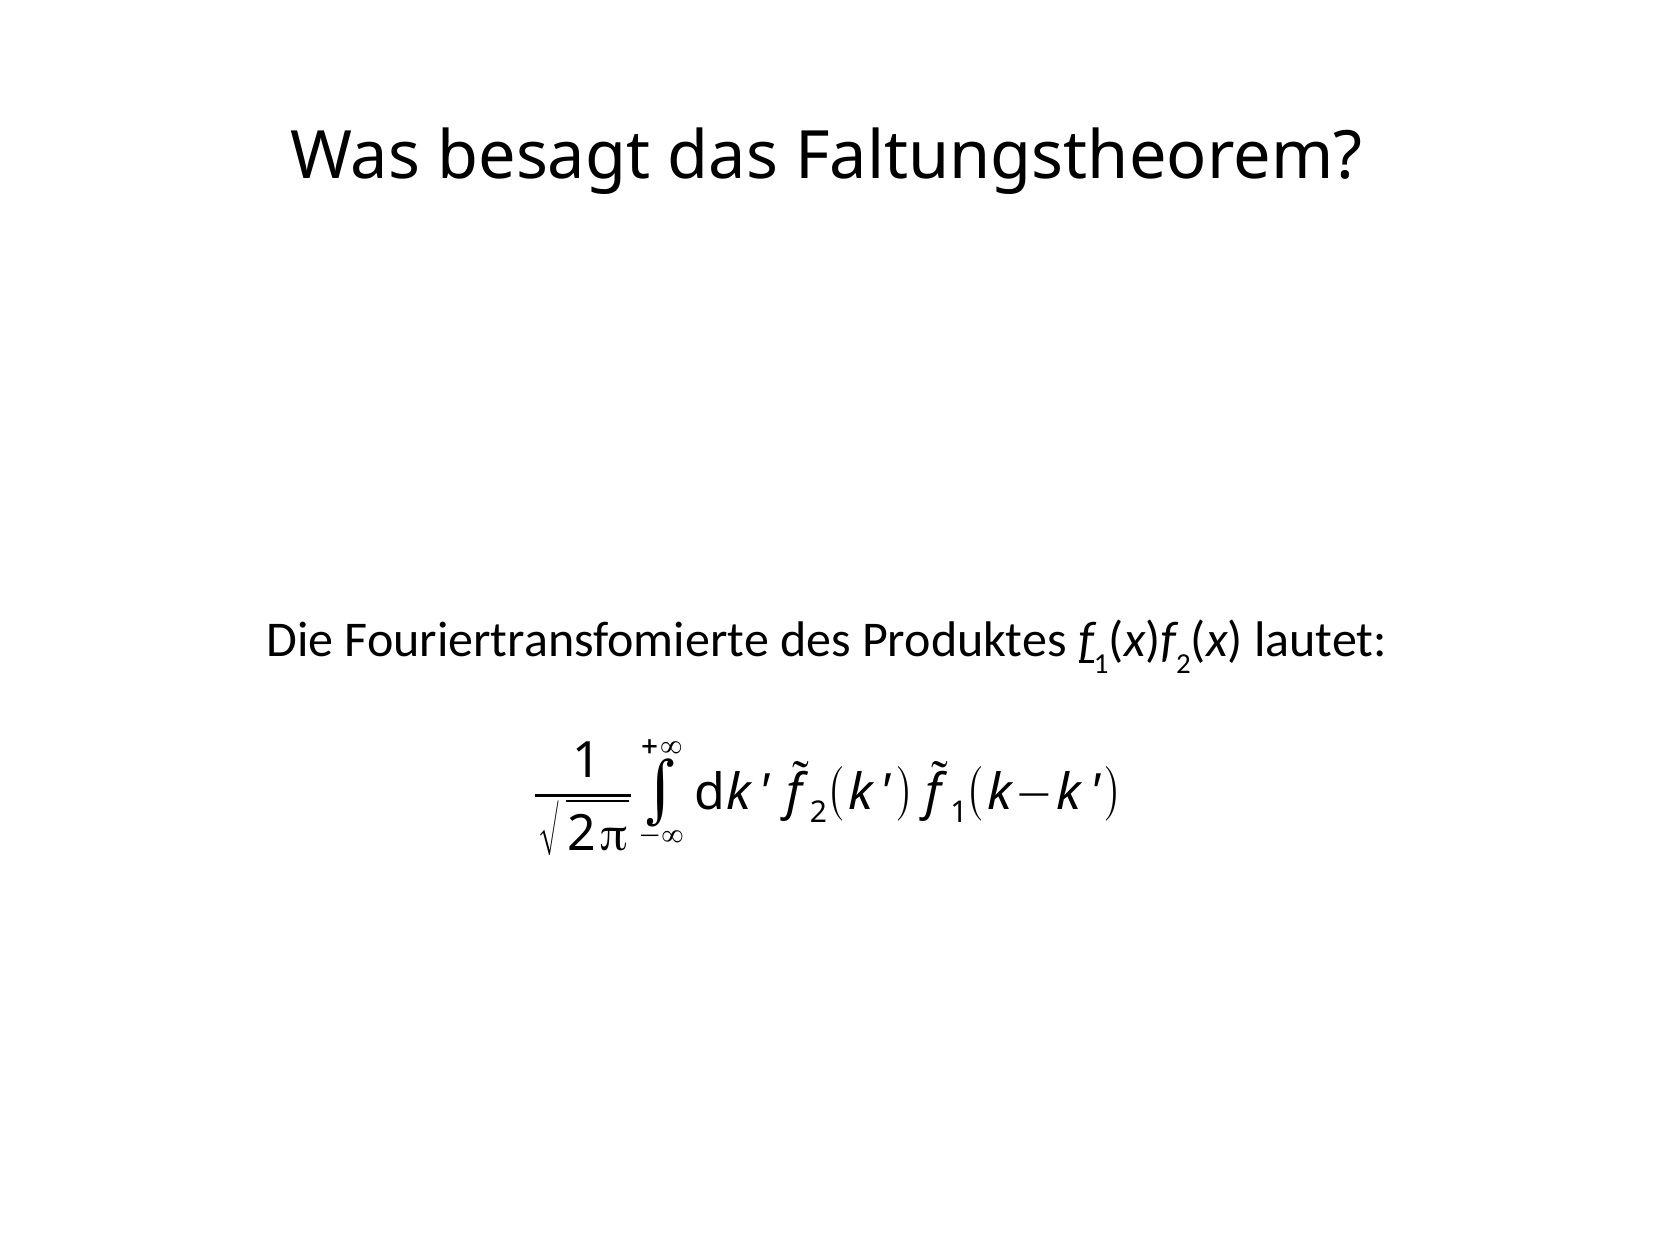

# Was besagt das Faltungstheorem?
Die Fouriertransfomierte des Produktes f1(x)f2(x) lautet: